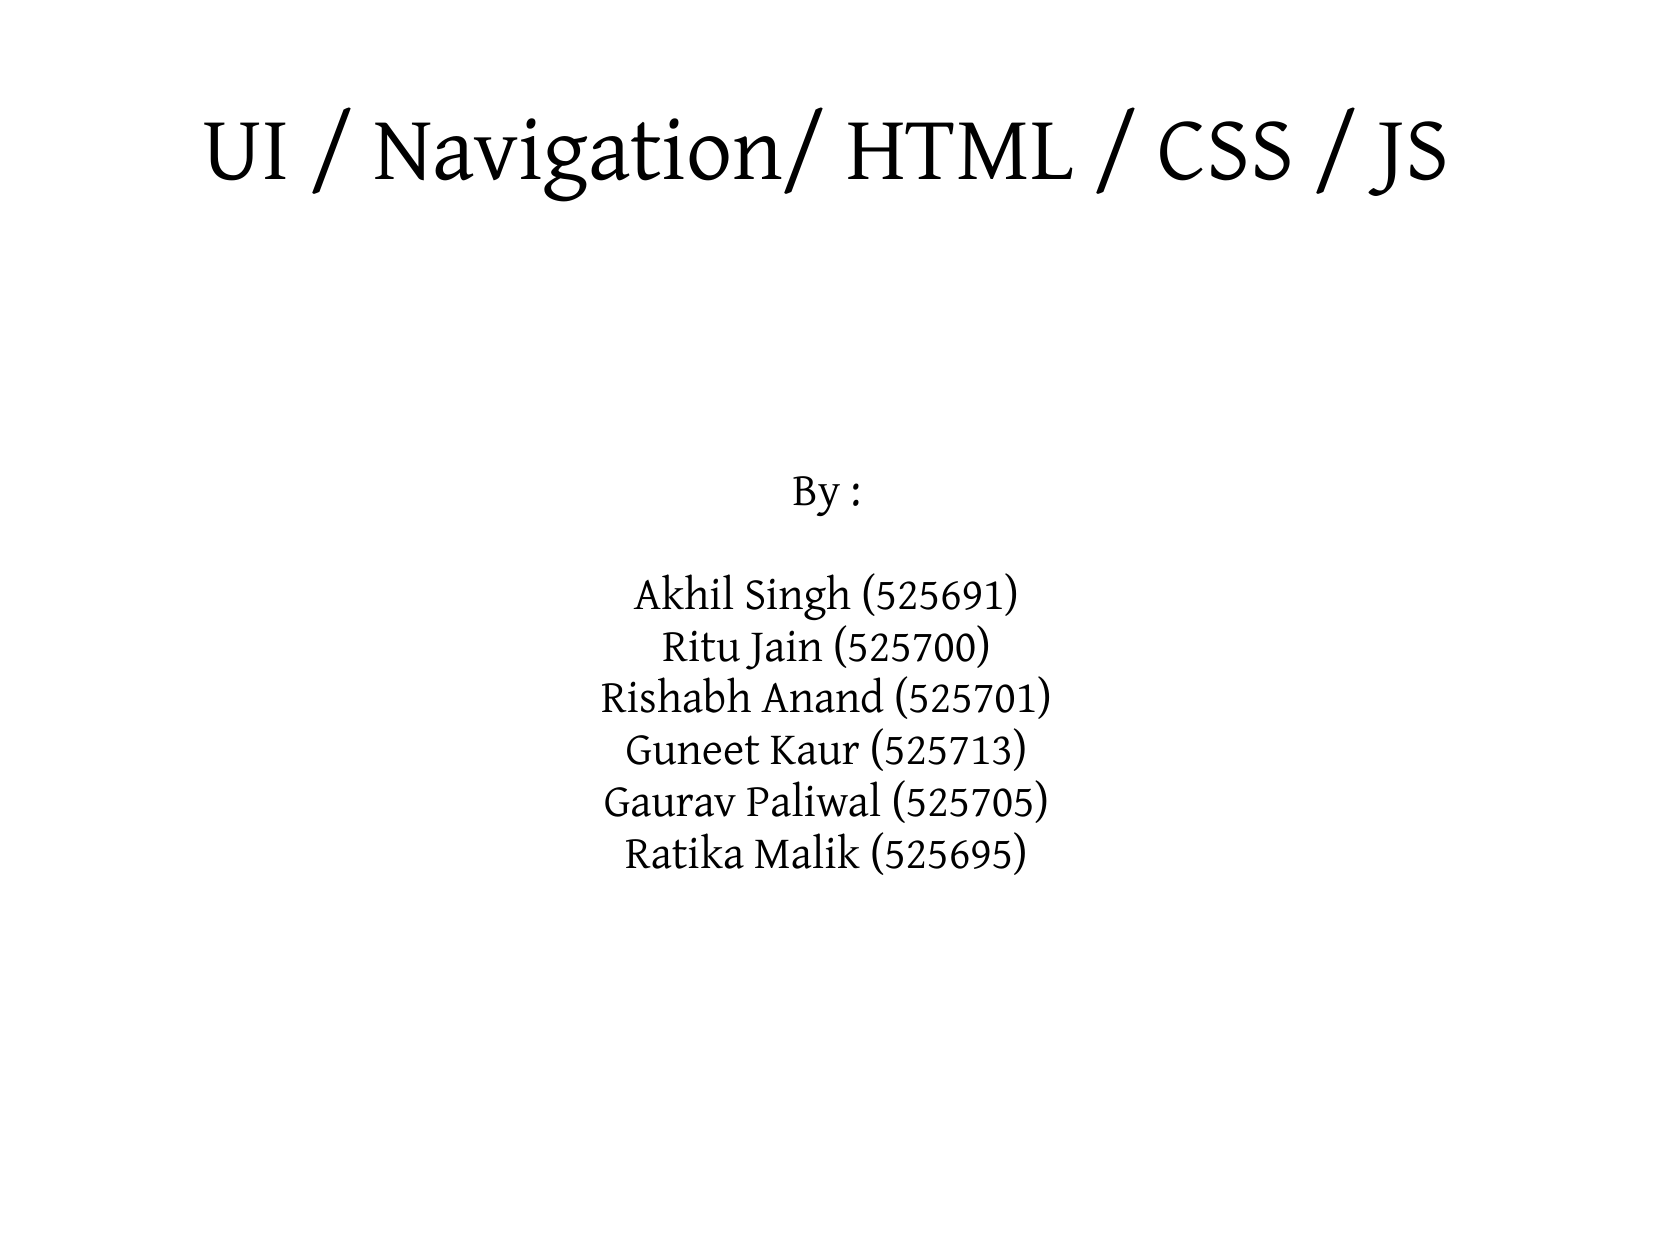

# UI / Navigation/ HTML / CSS / JS
By :
Akhil Singh (525691)
Ritu Jain (525700)
Rishabh Anand (525701)
Guneet Kaur (525713)
Gaurav Paliwal (525705)
Ratika Malik (525695)